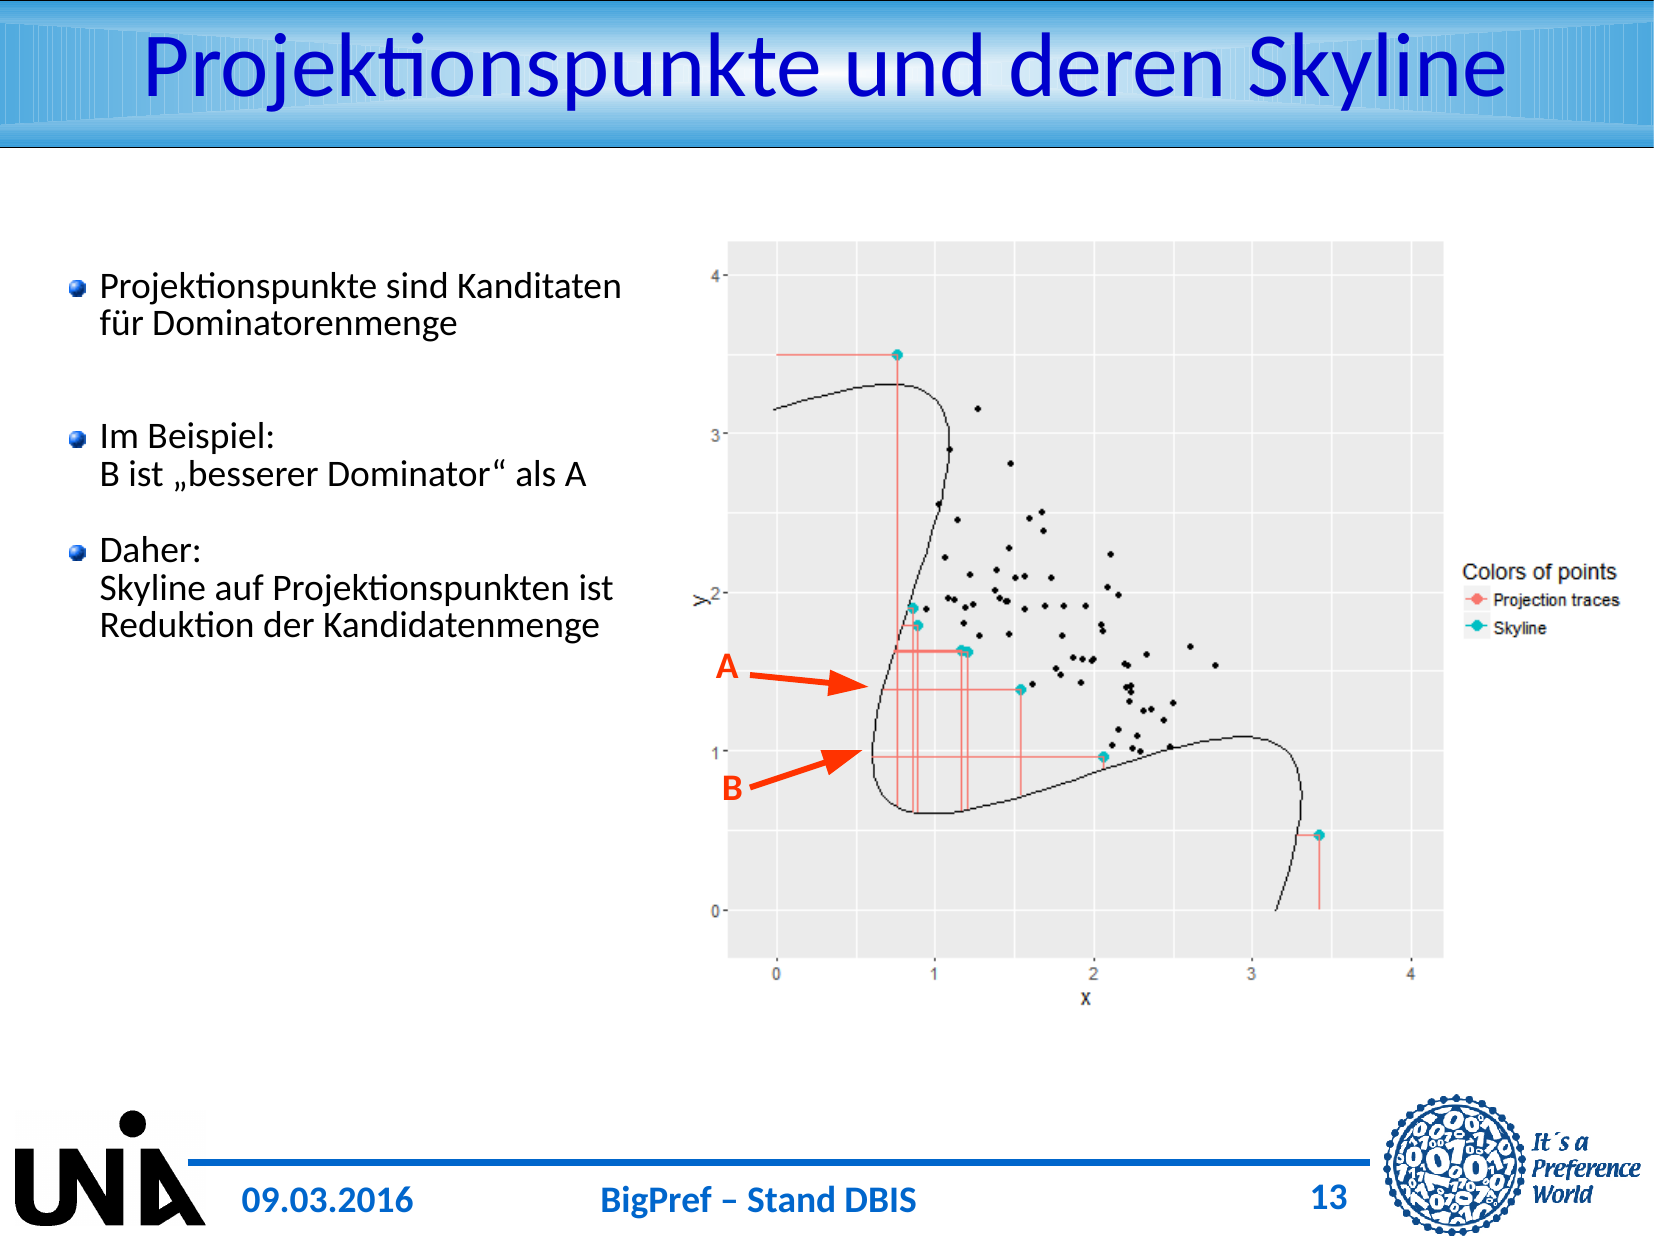

# Projektionspunkte und deren Skyline
Projektionspunkte sind Kanditaten
für Dominatorenmenge
Im Beispiel:
B ist „besserer Dominator“ als A
Daher:
Skyline auf Projektionspunkten ist
Reduktion der Kandidatenmenge
A
B